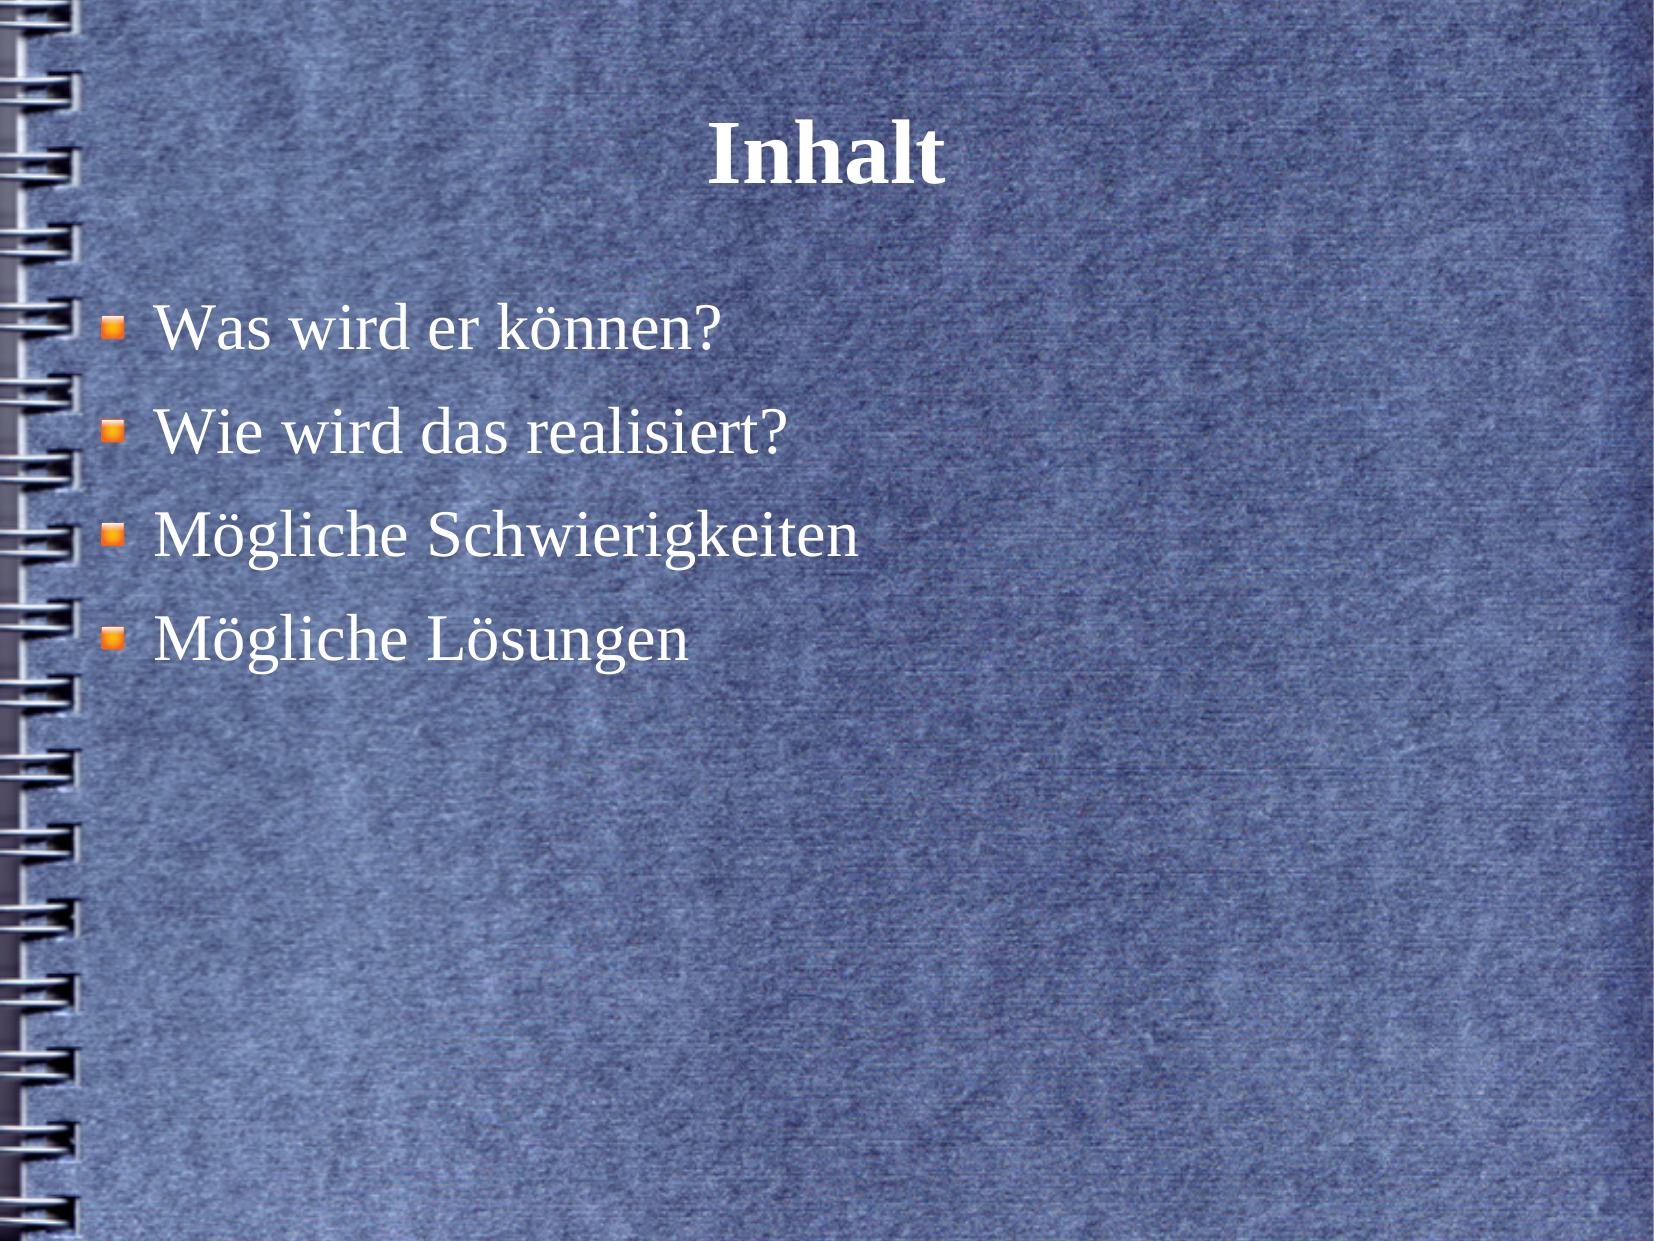

# Inhalt
Was wird er können?
Wie wird das realisiert?
Mögliche Schwierigkeiten
Mögliche Lösungen